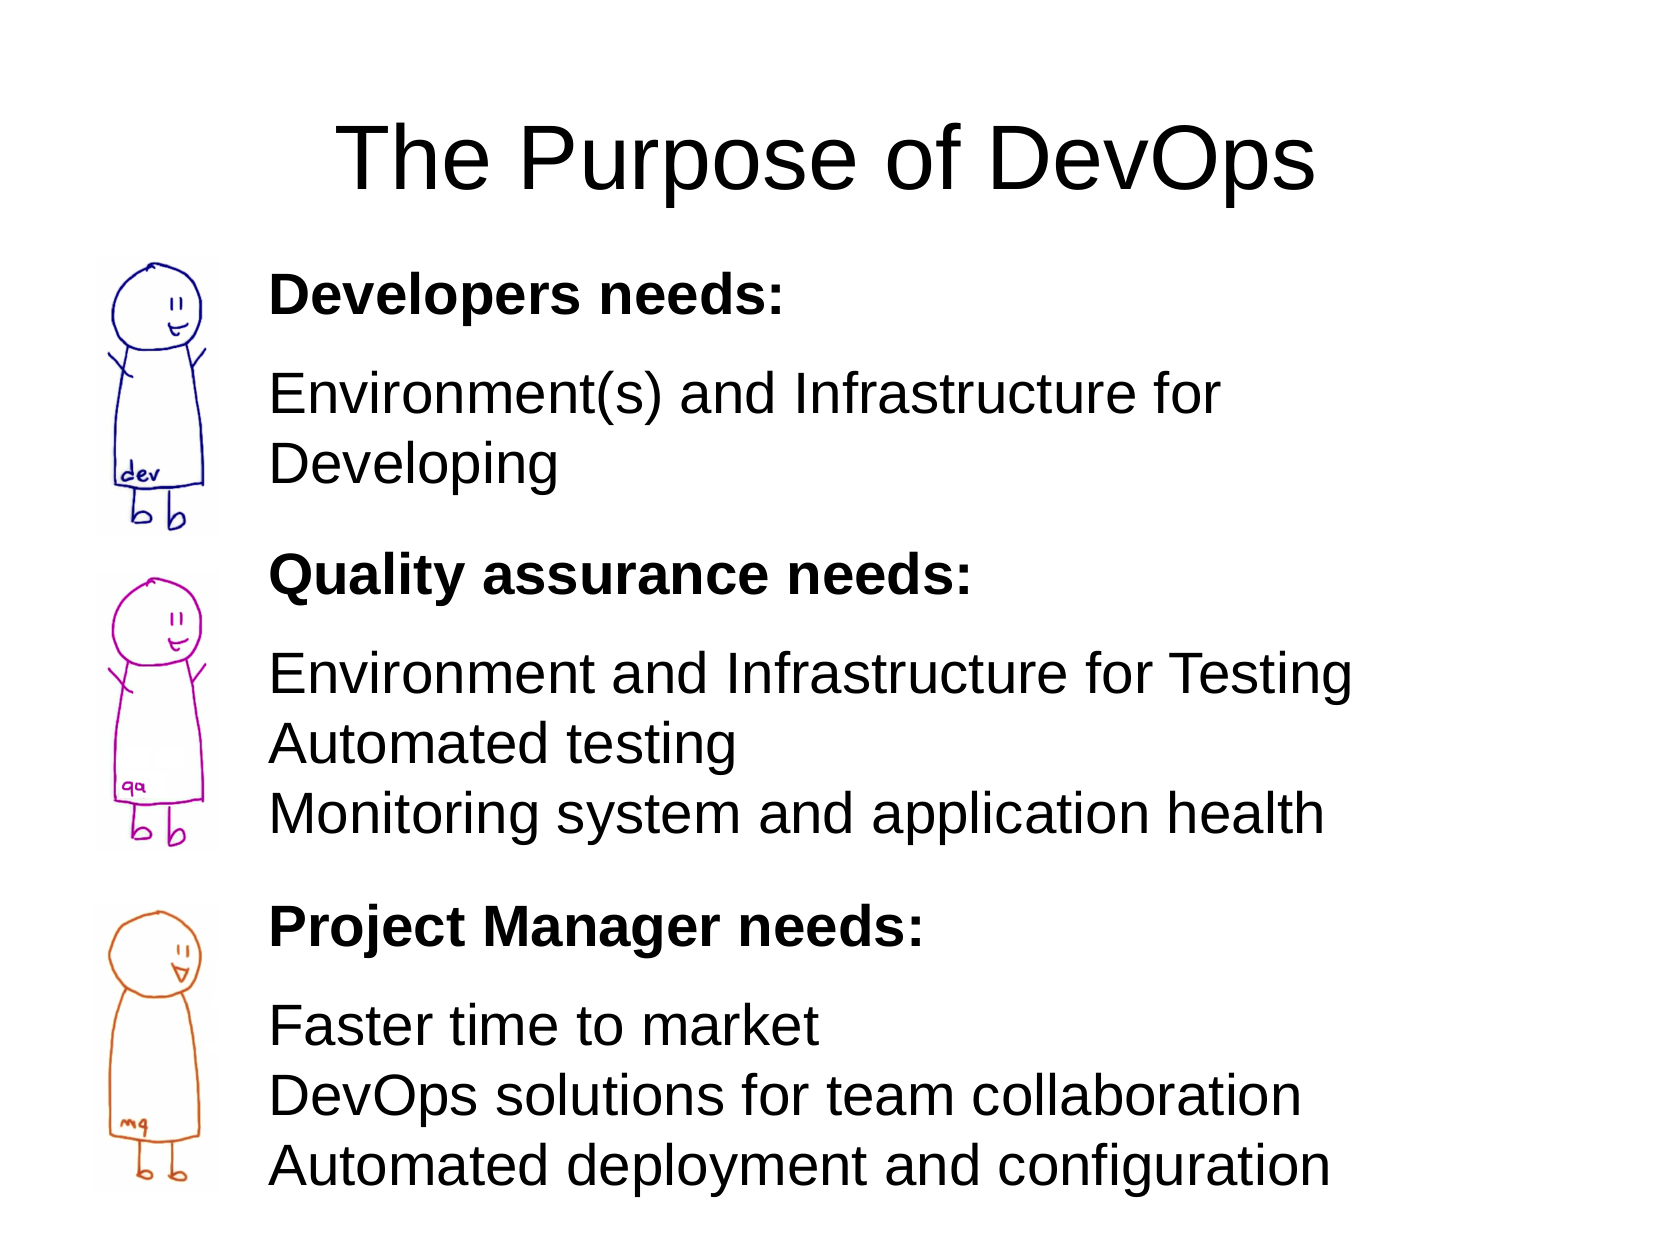

# The Purpose of DevOps
Developers needs:
Environment(s) and Infrastructure for Developing
Quality assurance needs:
Environment and Infrastructure for Testing
Automated testing
Monitoring system and application health
Project Manager needs:
Faster time to market
DevOps solutions for team collaboration
Automated deployment and configuration